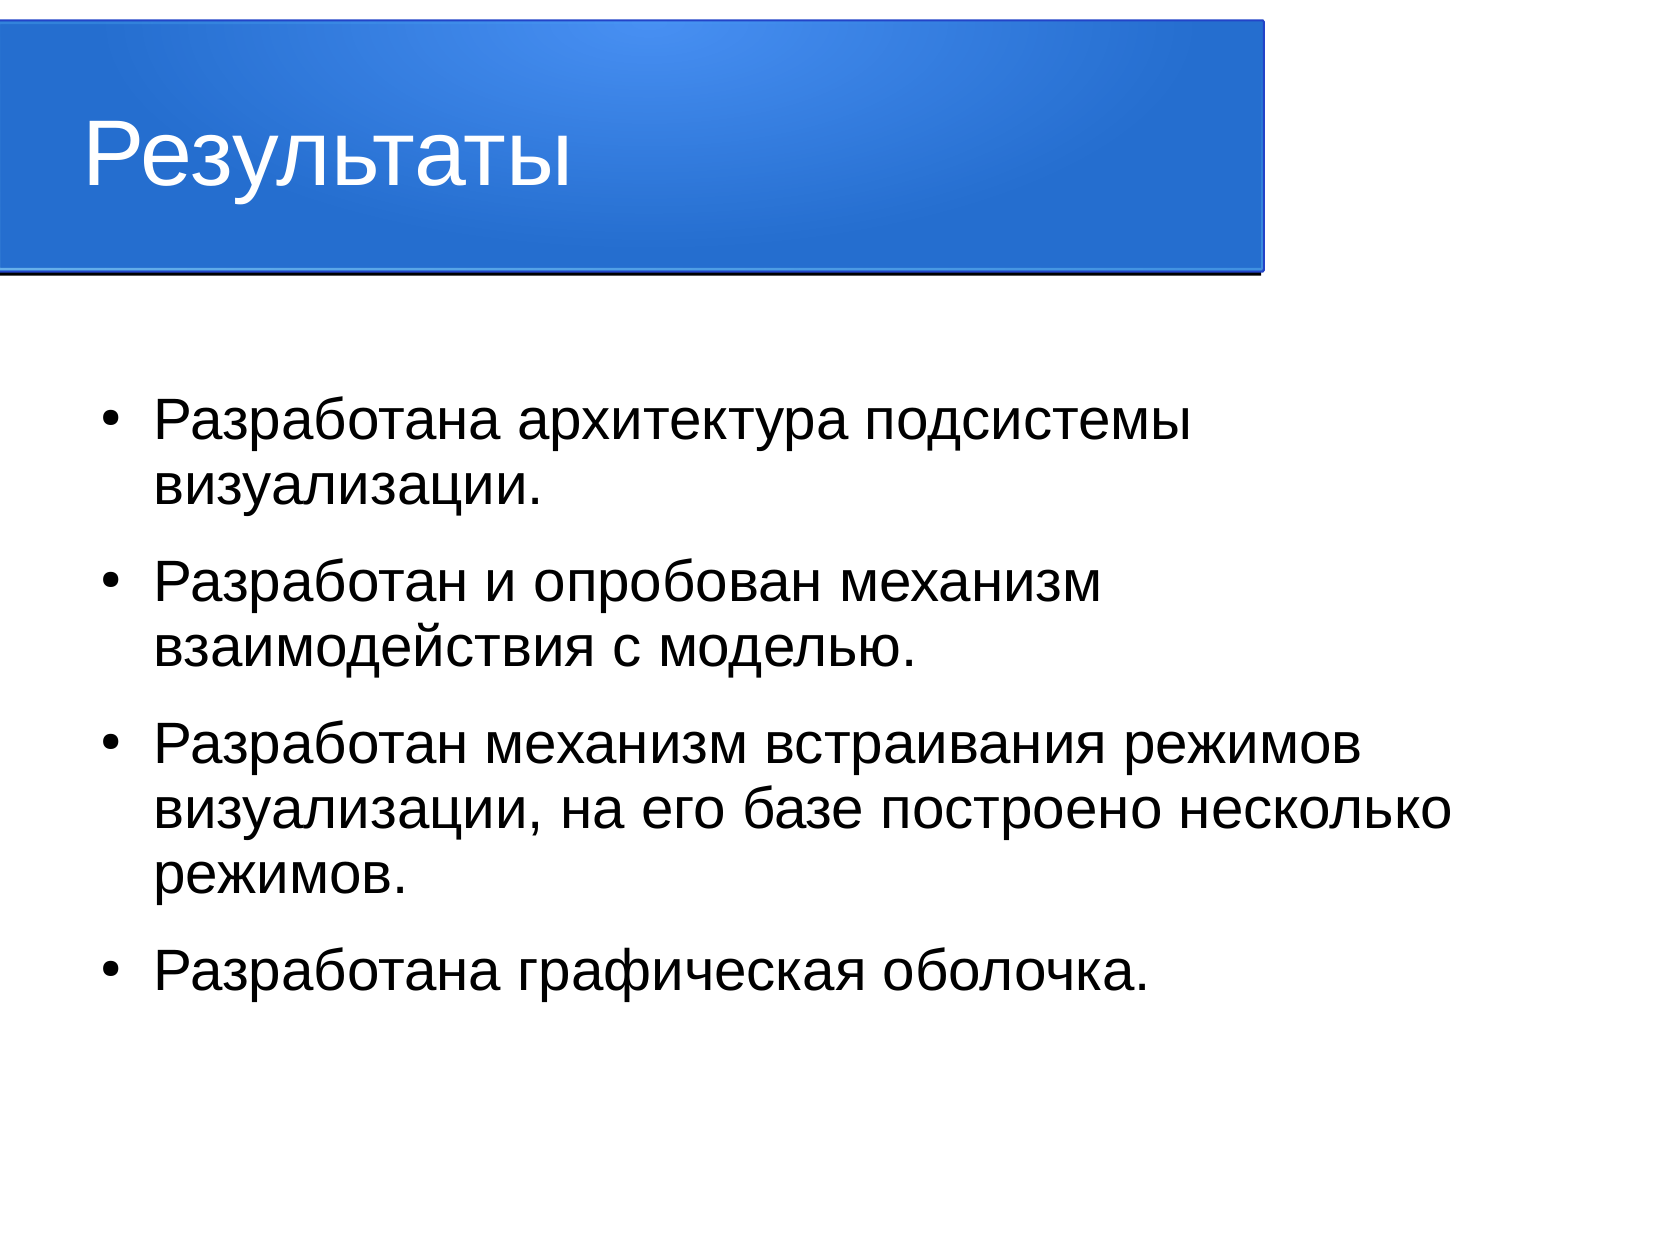

# Результаты
Разработана архитектура подсистемы визуализации.
Разработан и опробован механизм взаимодействия с моделью.
Разработан механизм встраивания режимов визуализации, на его базе построено несколько режимов.
Разработана графическая оболочка.